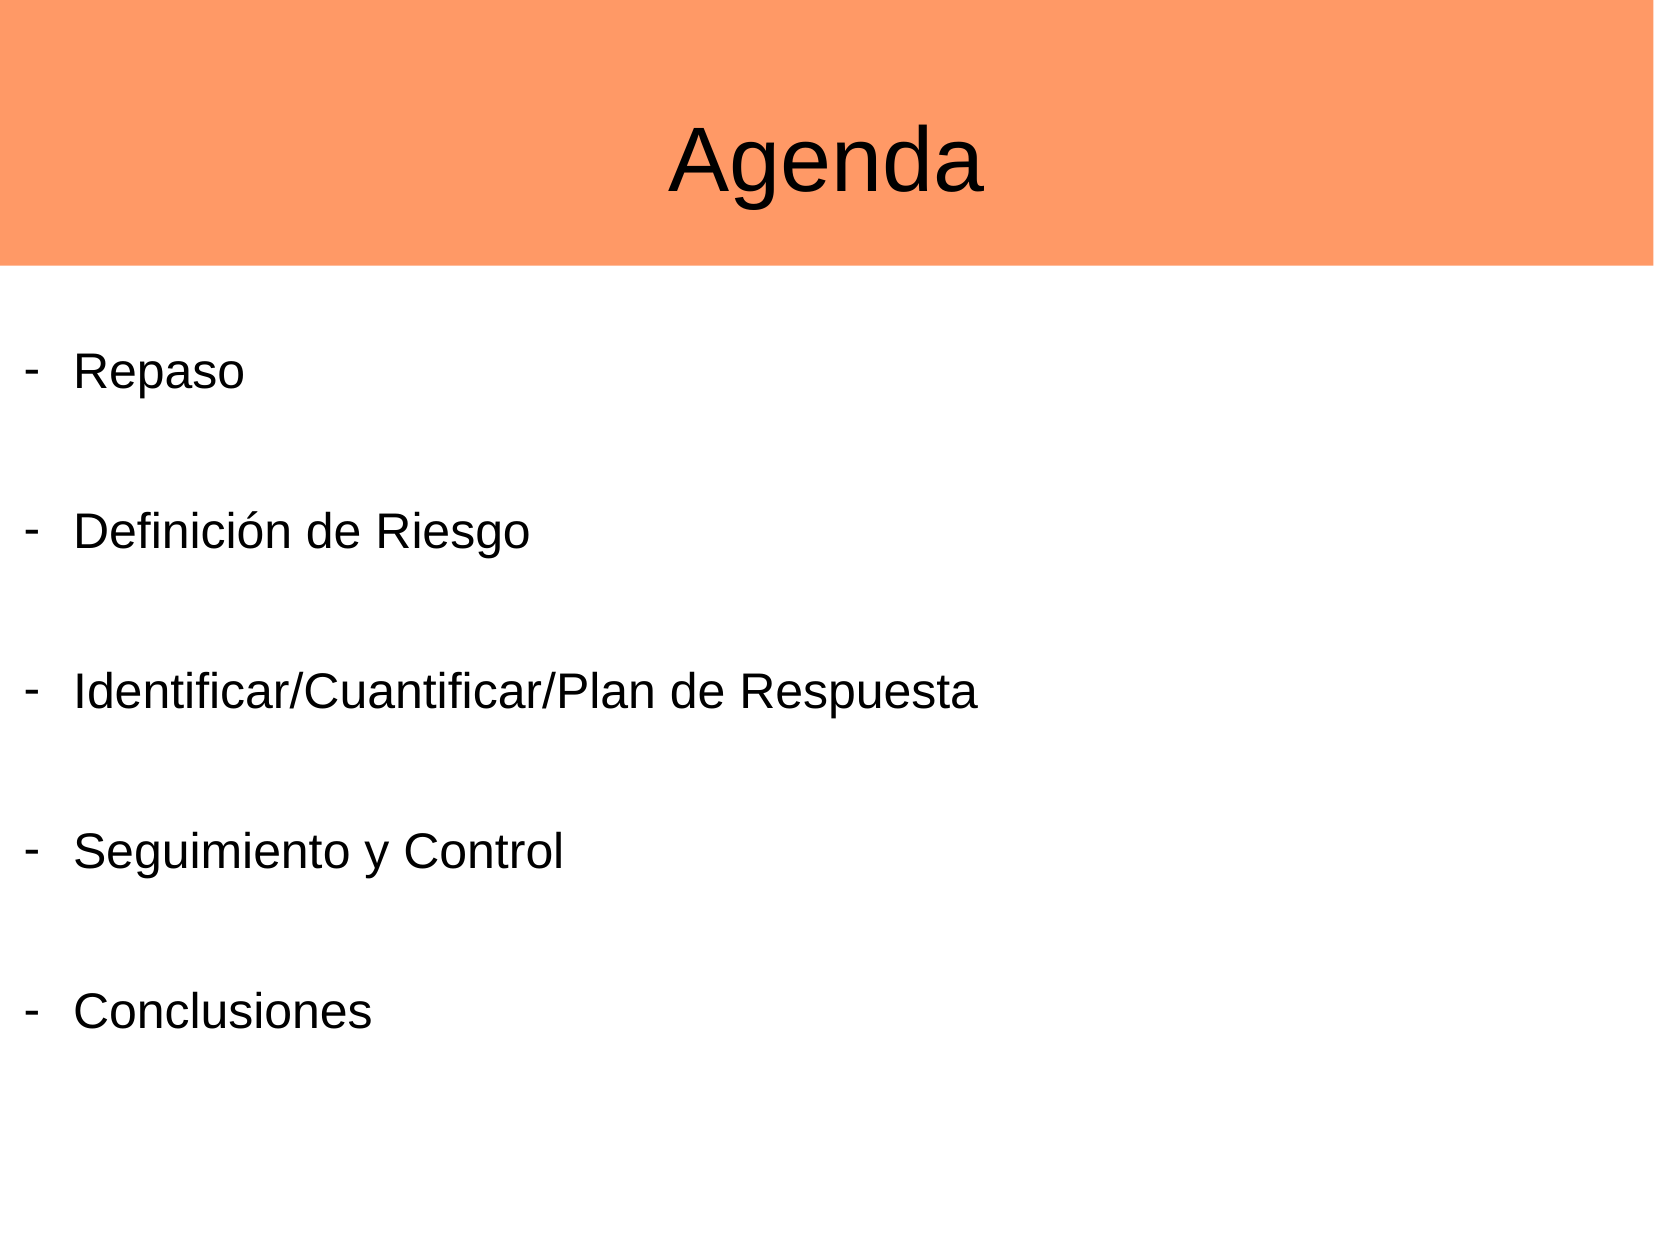

Agenda
Repaso
Definición de Riesgo
Identificar/Cuantificar/Plan de Respuesta
Seguimiento y Control
Conclusiones